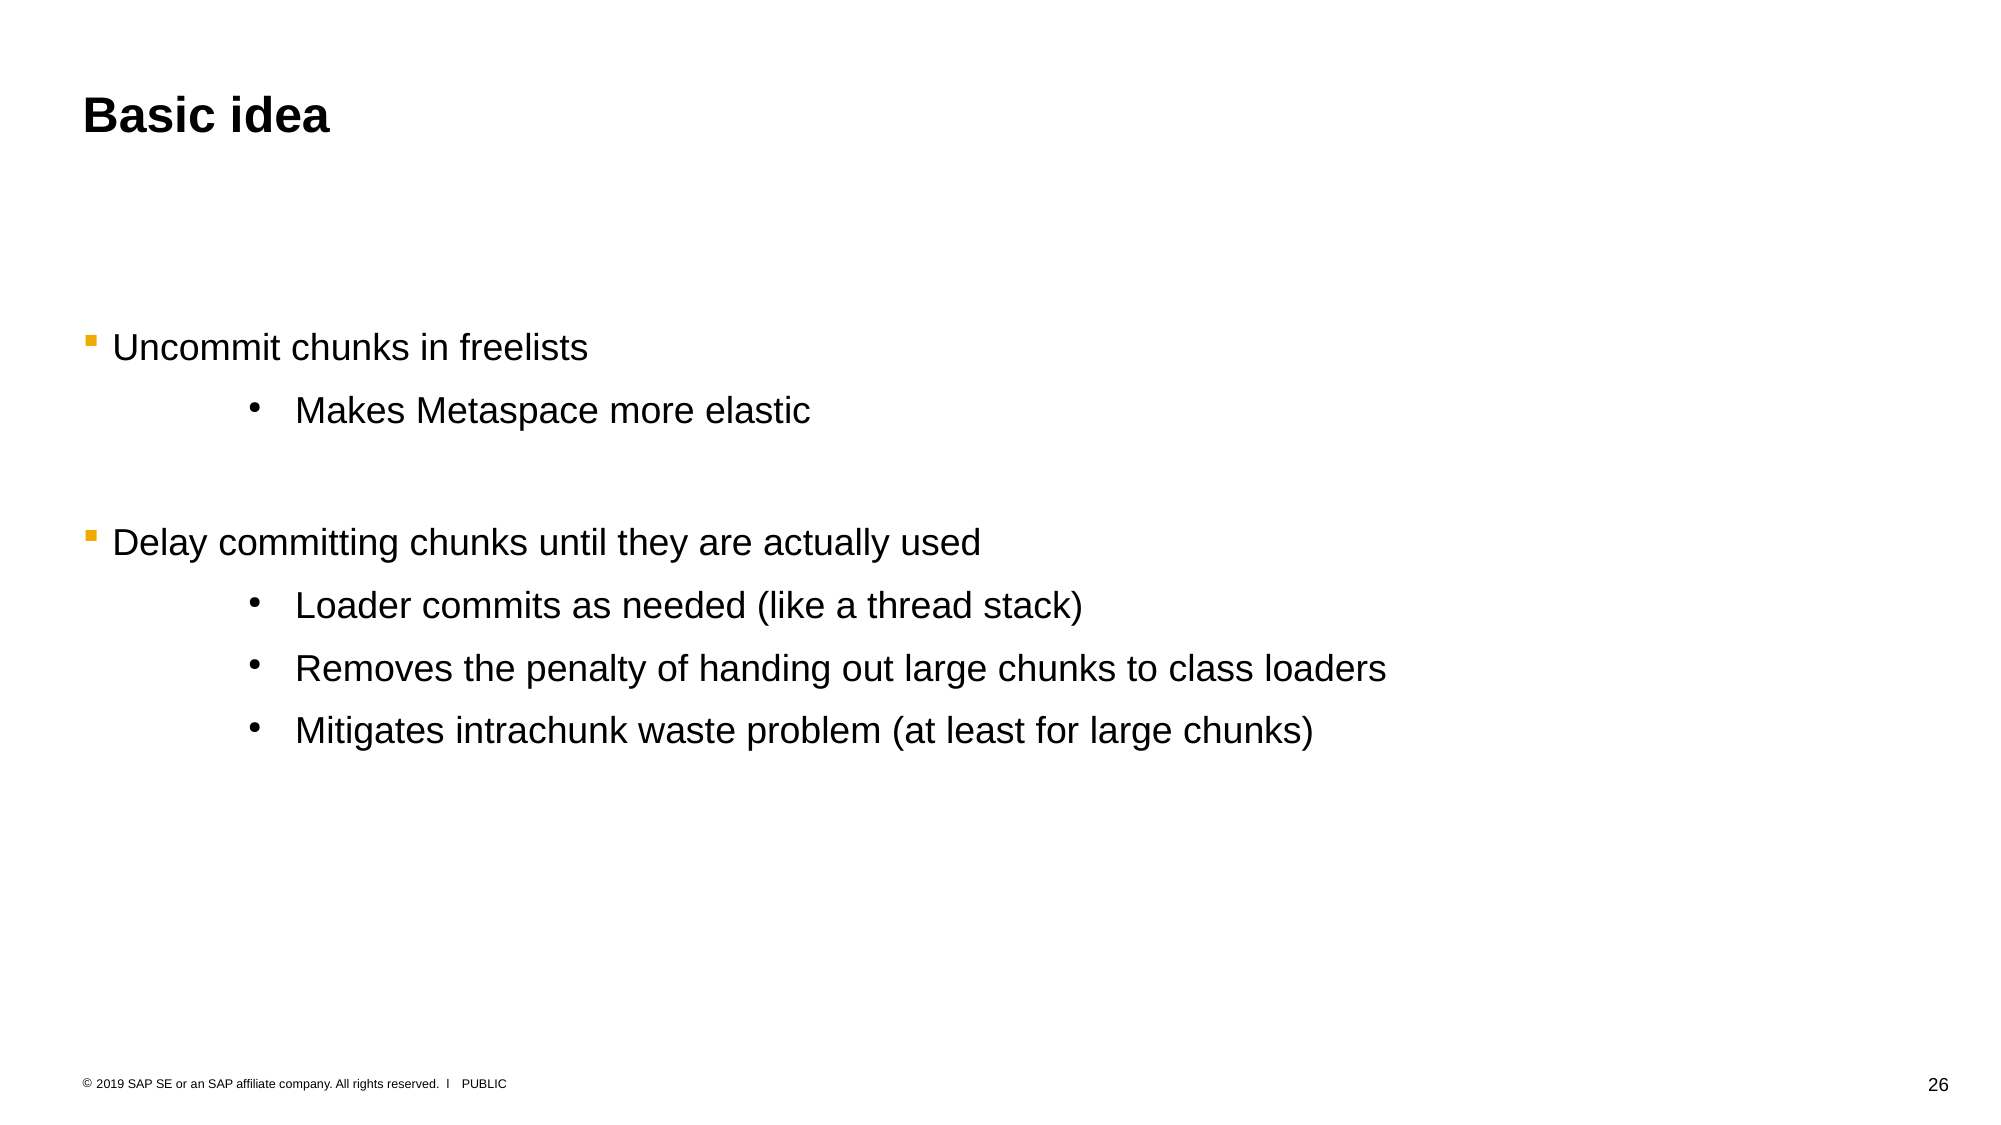

Basic idea
# Uncommit chunks in freelists
Makes Metaspace more elastic
Delay committing chunks until they are actually used
Loader commits as needed (like a thread stack)
Removes the penalty of handing out large chunks to class loaders
Mitigates intrachunk waste problem (at least for large chunks)